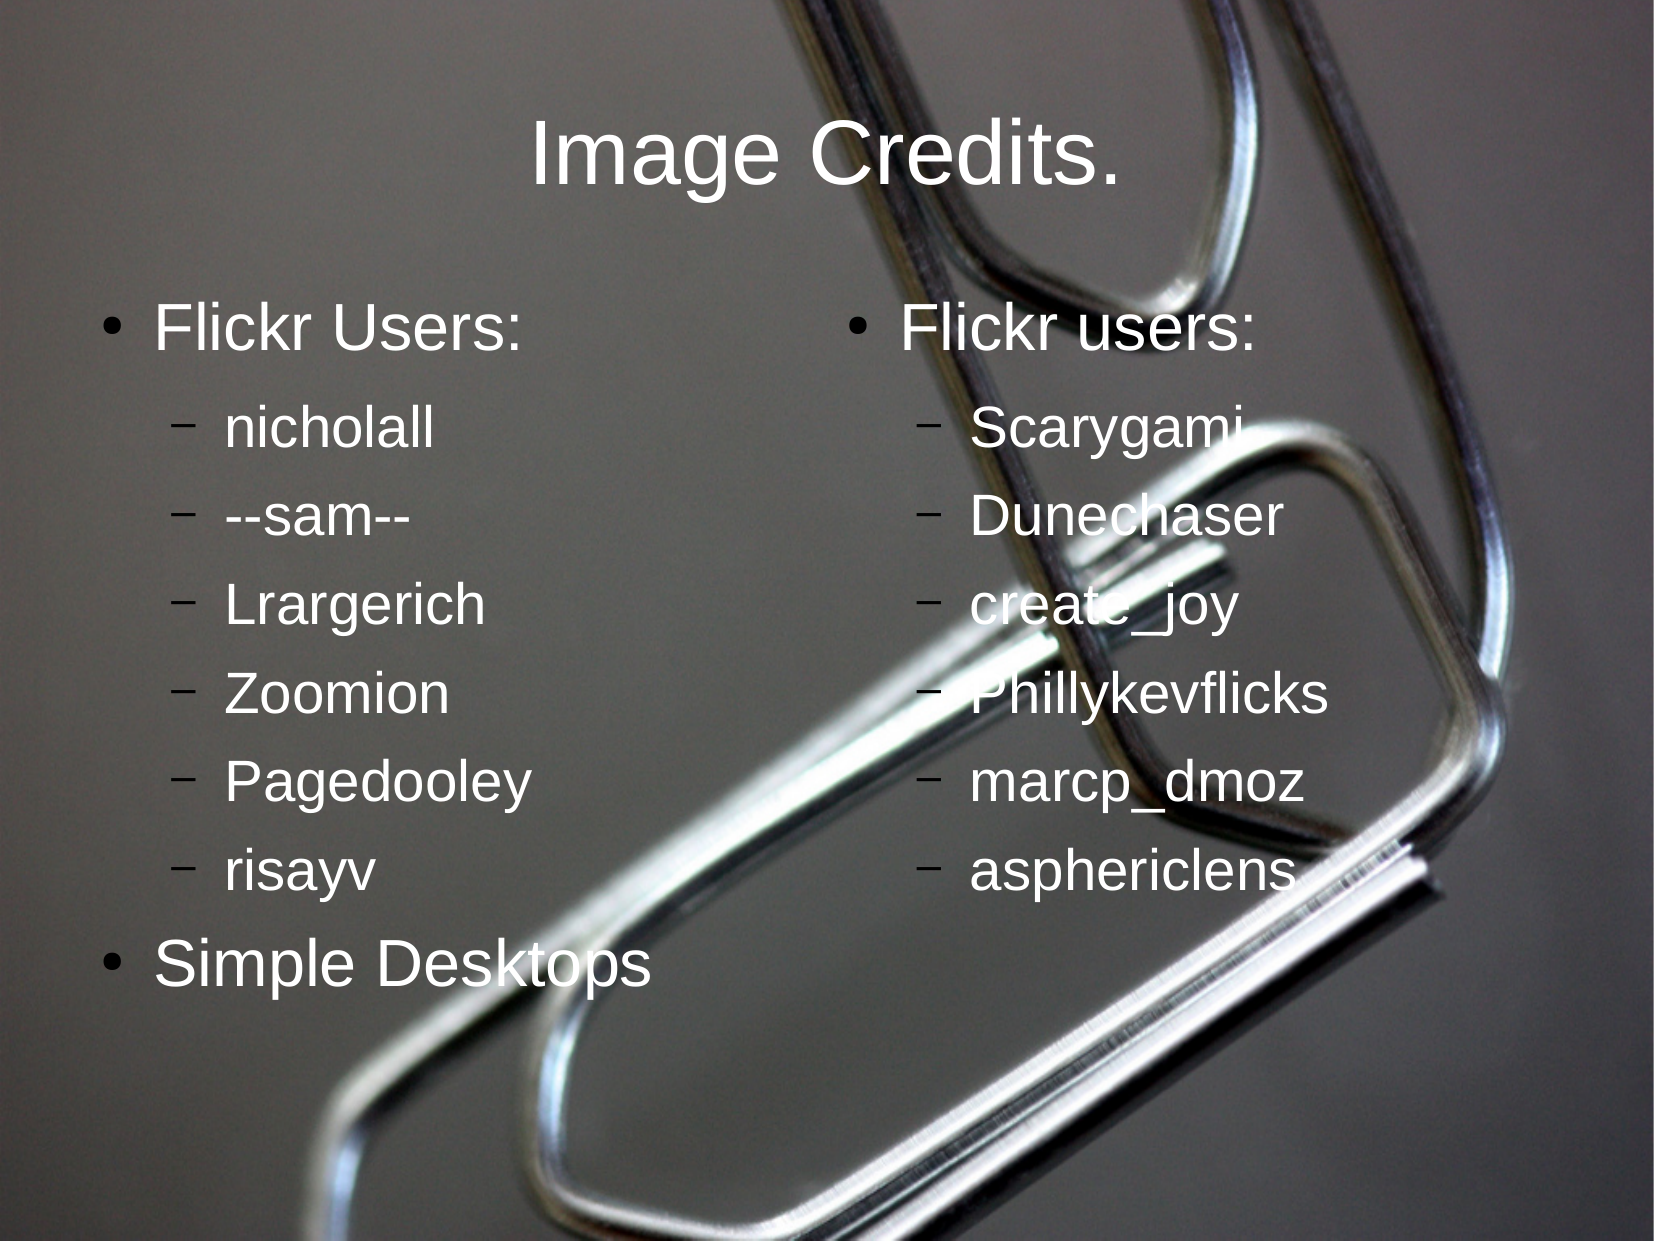

# Image Credits.
Flickr Users:
nicholall
--sam--
Lrargerich
Zoomion
Pagedooley
risayv
Simple Desktops
Flickr users:
Scarygami
Dunechaser
create_joy
Phillykevflicks
marcp_dmoz
asphericlens